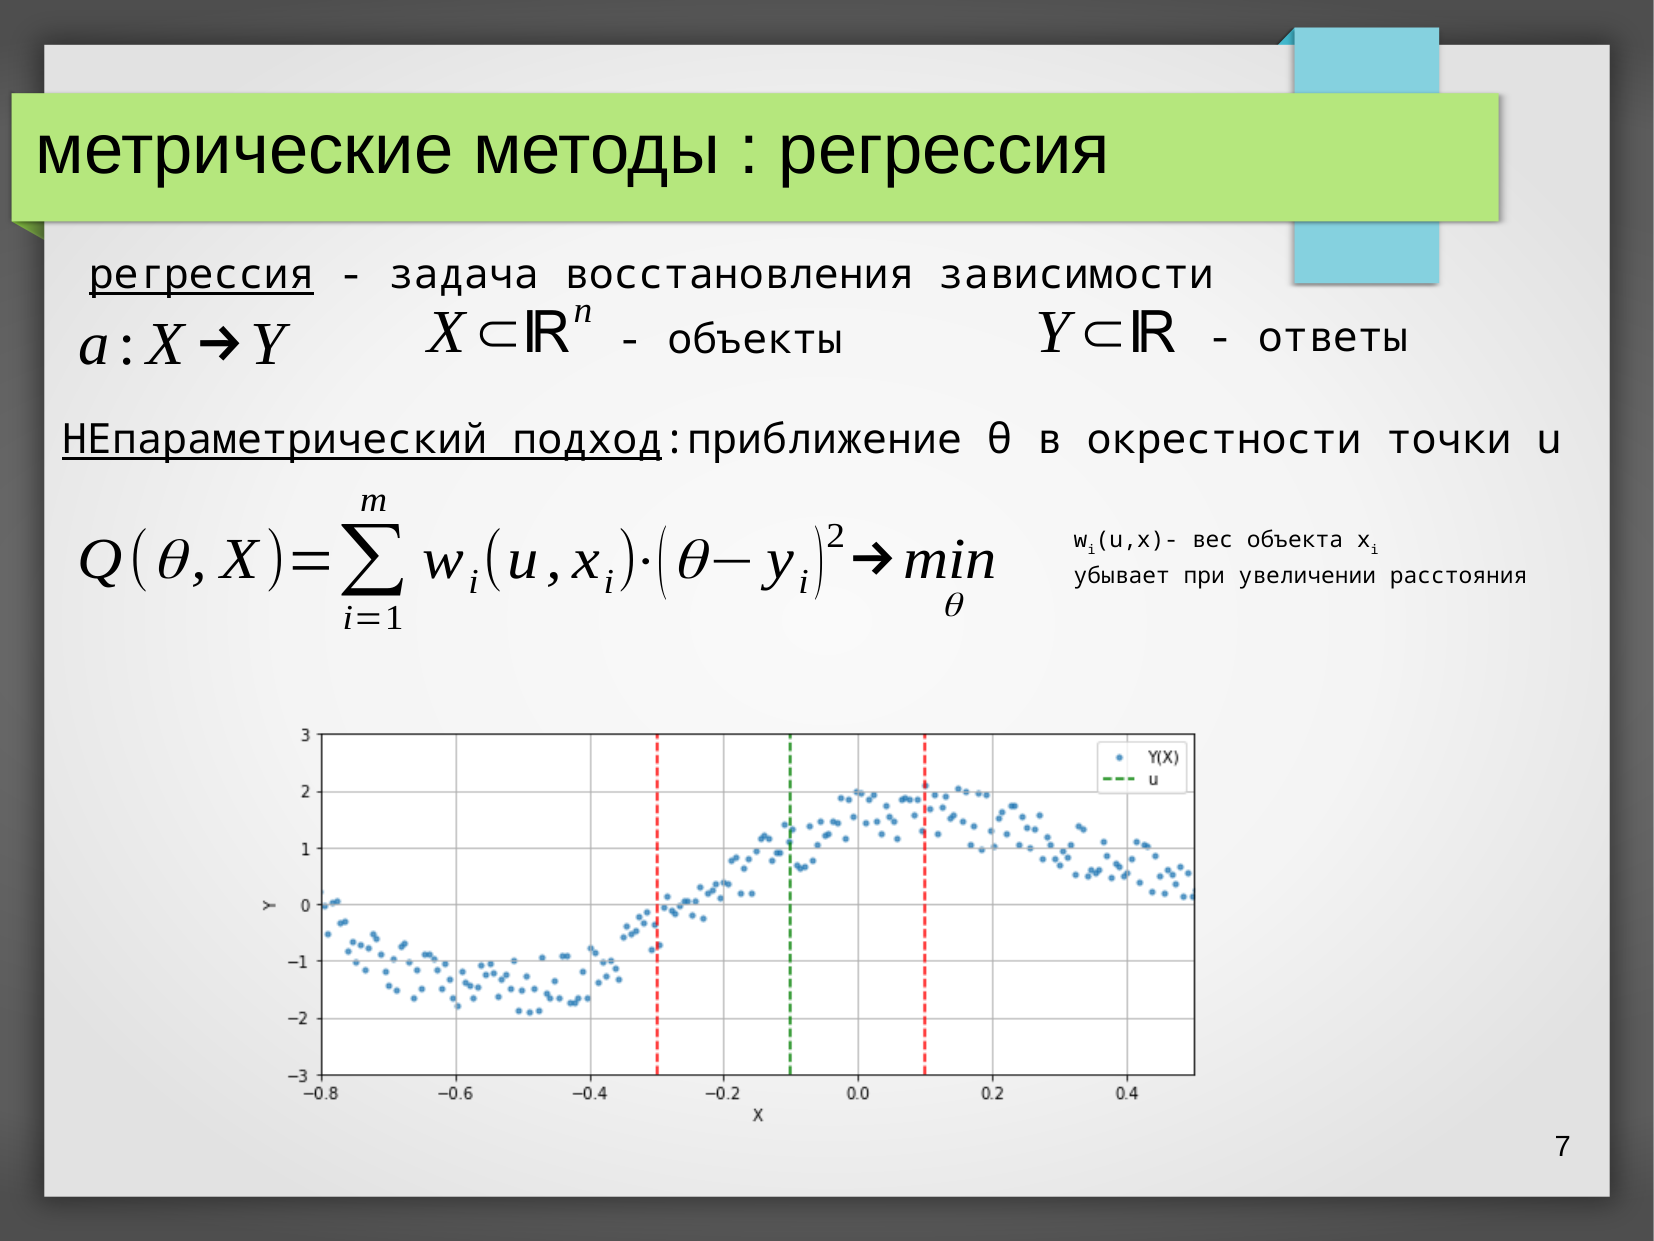

# метрические методы : регрессия
регрессия - задача восстановления зависимости
- ответы
- объекты
НЕпараметрический подход:приближение θ в окрестности точки u
wi(u,x)- вес объекта xi
убывает при увеличении расстояния
7